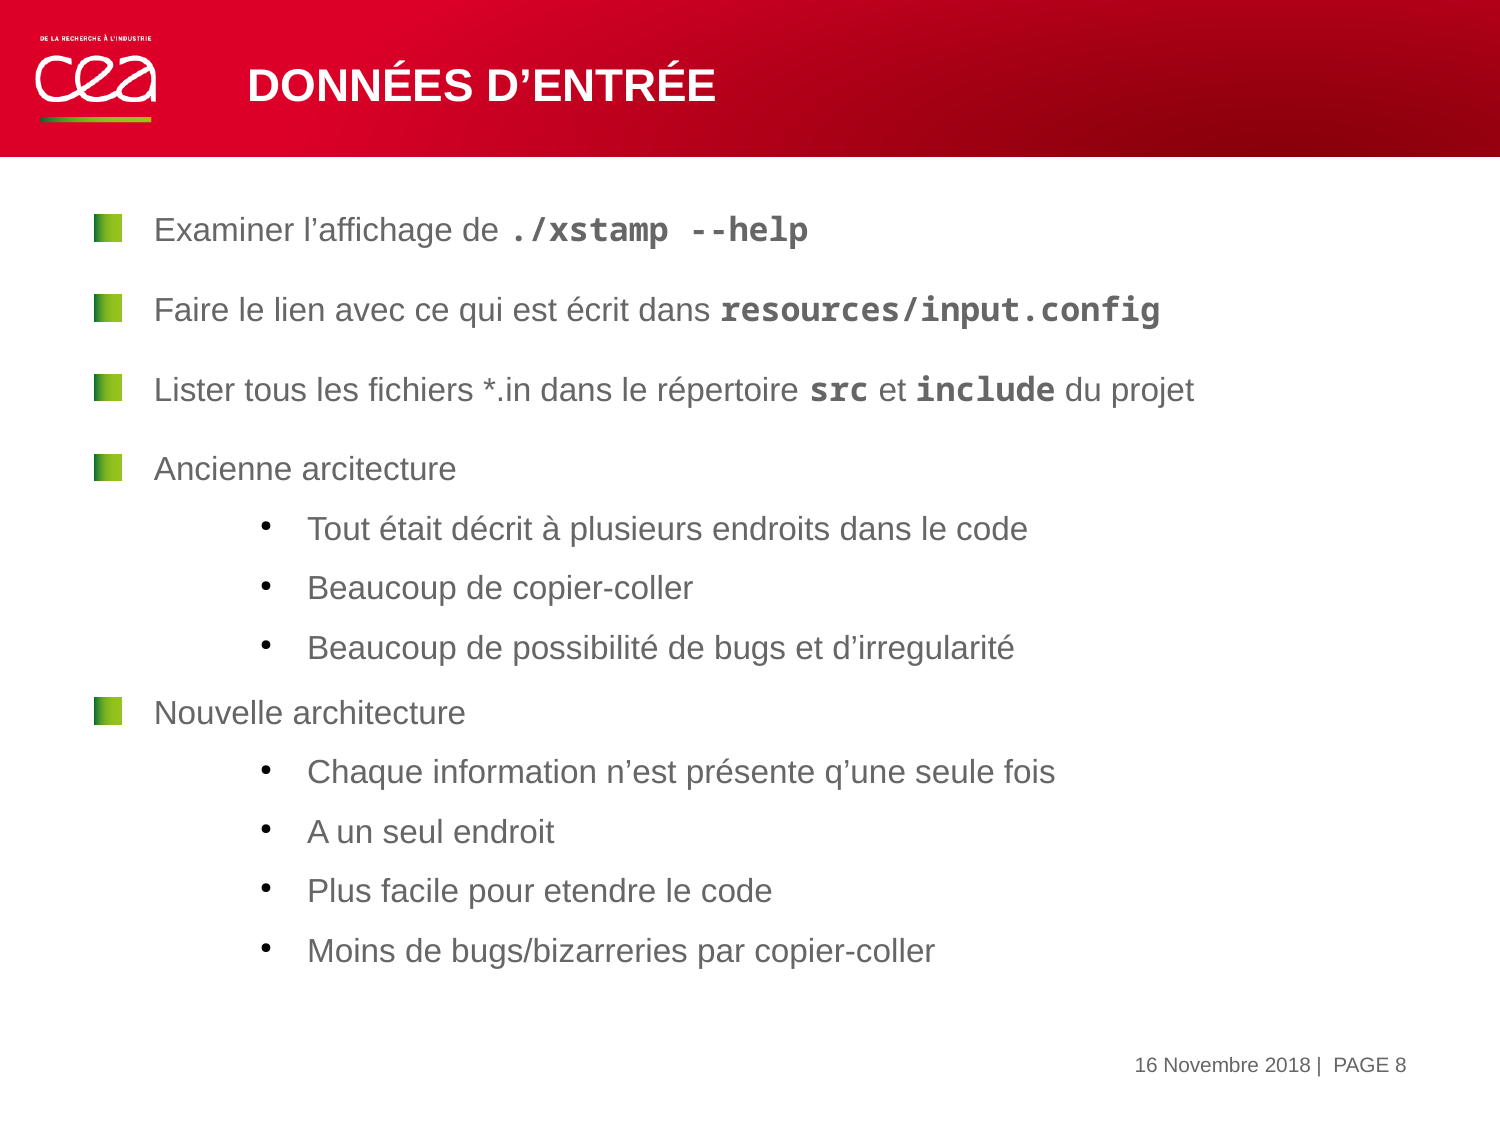

# données d’entrée
Examiner l’affichage de ./xstamp --help
Faire le lien avec ce qui est écrit dans resources/input.config
Lister tous les fichiers *.in dans le répertoire src et include du projet
Ancienne arcitecture
Tout était décrit à plusieurs endroits dans le code
Beaucoup de copier-coller
Beaucoup de possibilité de bugs et d’irregularité
Nouvelle architecture
Chaque information n’est présente q’une seule fois
A un seul endroit
Plus facile pour etendre le code
Moins de bugs/bizarreries par copier-coller
| PAGE
16 Novembre 2018